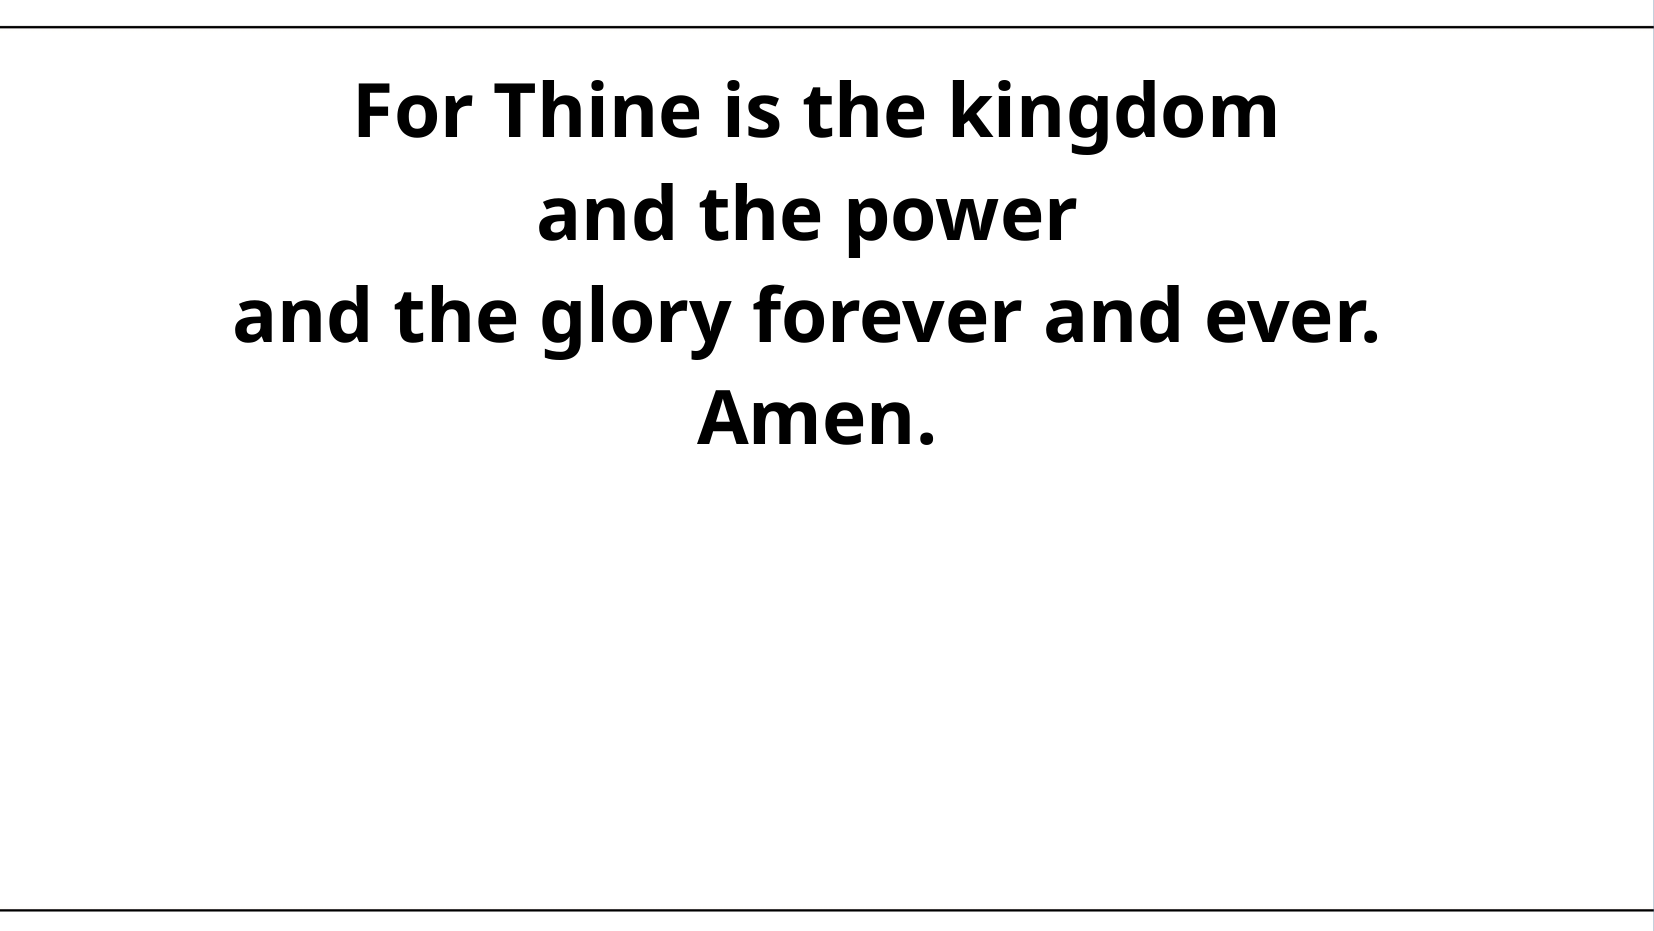

For Thine is the kingdom
and the power
and the glory forever and ever.
Amen.